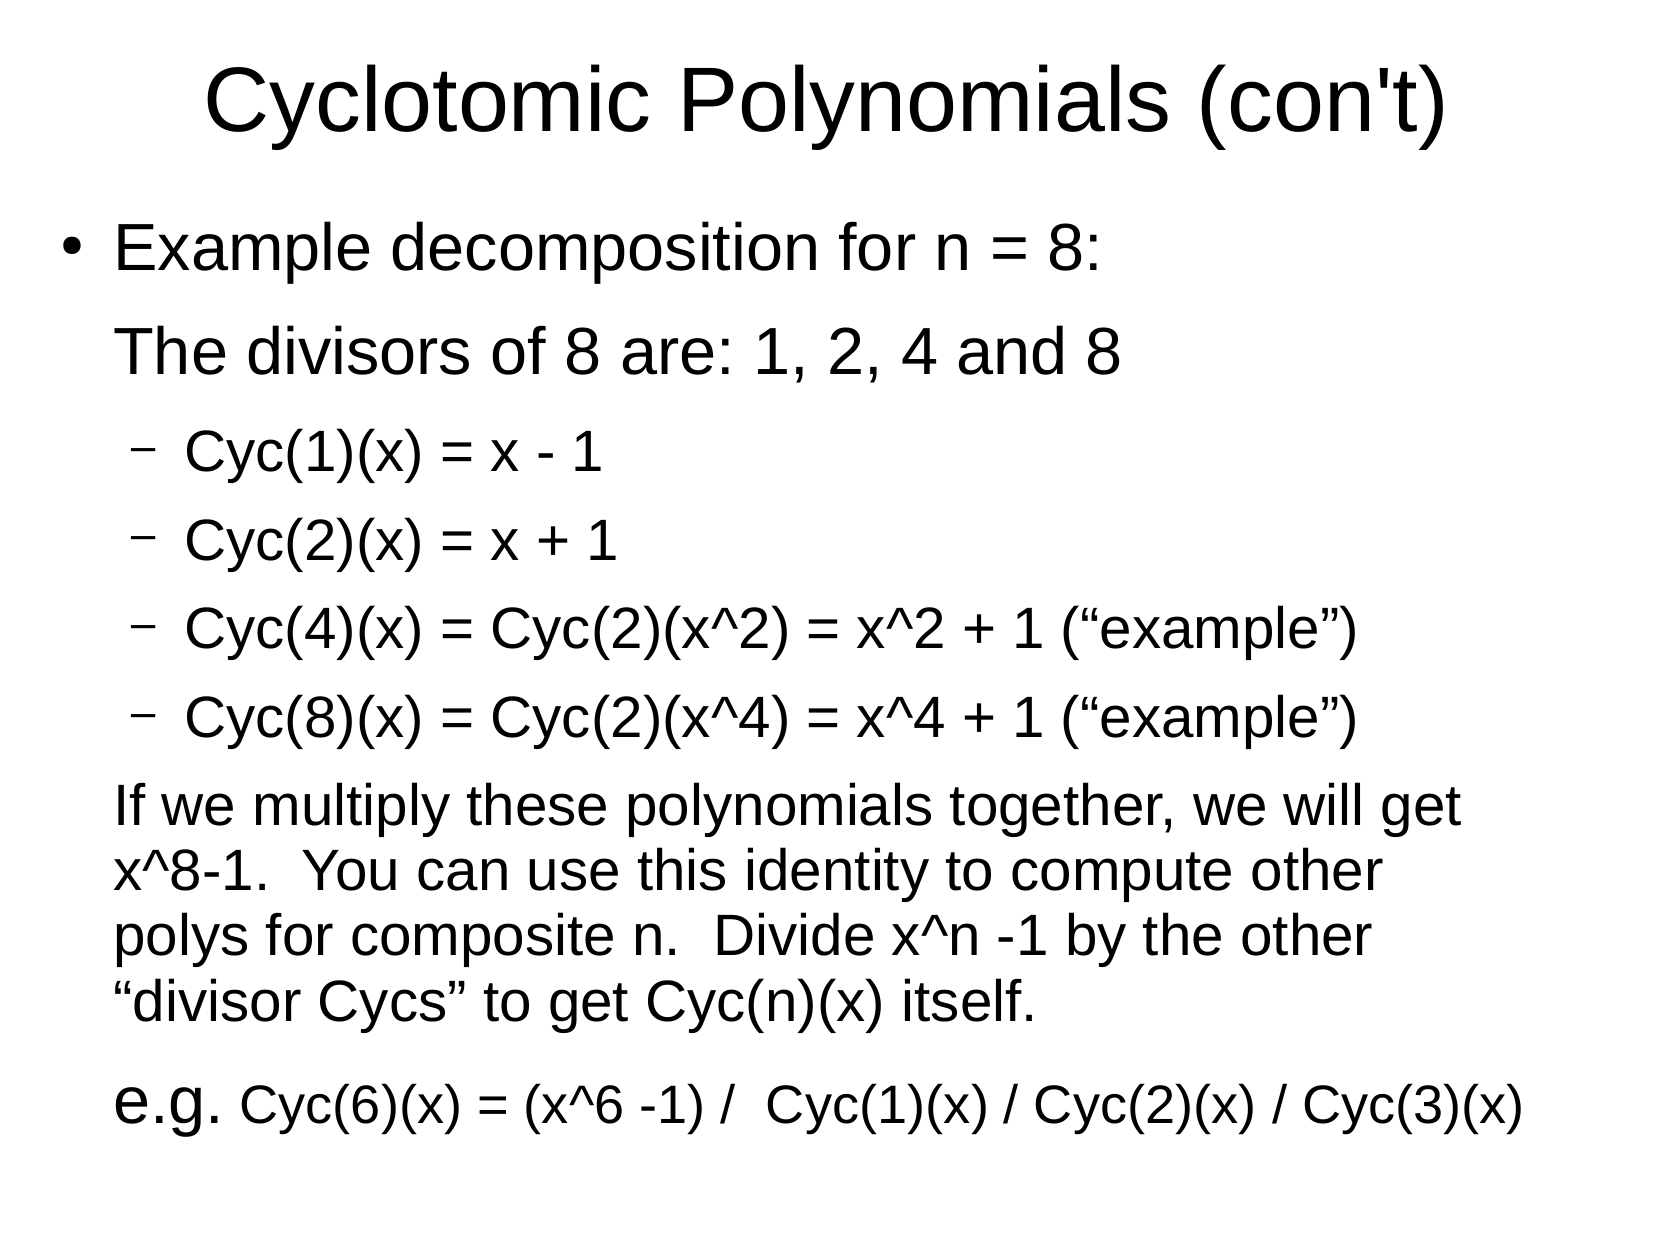

# Cyclotomic Polynomials (con't)
Example decomposition for n = 8:
The divisors of 8 are: 1, 2, 4 and 8
Cyc(1)(x) = x - 1
Cyc(2)(x) = x + 1
Cyc(4)(x) = Cyc(2)(x^2) = x^2 + 1 (“example”)
Cyc(8)(x) = Cyc(2)(x^4) = x^4 + 1 (“example”)
If we multiply these polynomials together, we will get x^8-1. You can use this identity to compute other polys for composite n. Divide x^n -1 by the other “divisor Cycs” to get Cyc(n)(x) itself.
e.g. Cyc(6)(x) = (x^6 -1) / Cyc(1)(x) / Cyc(2)(x) / Cyc(3)(x)